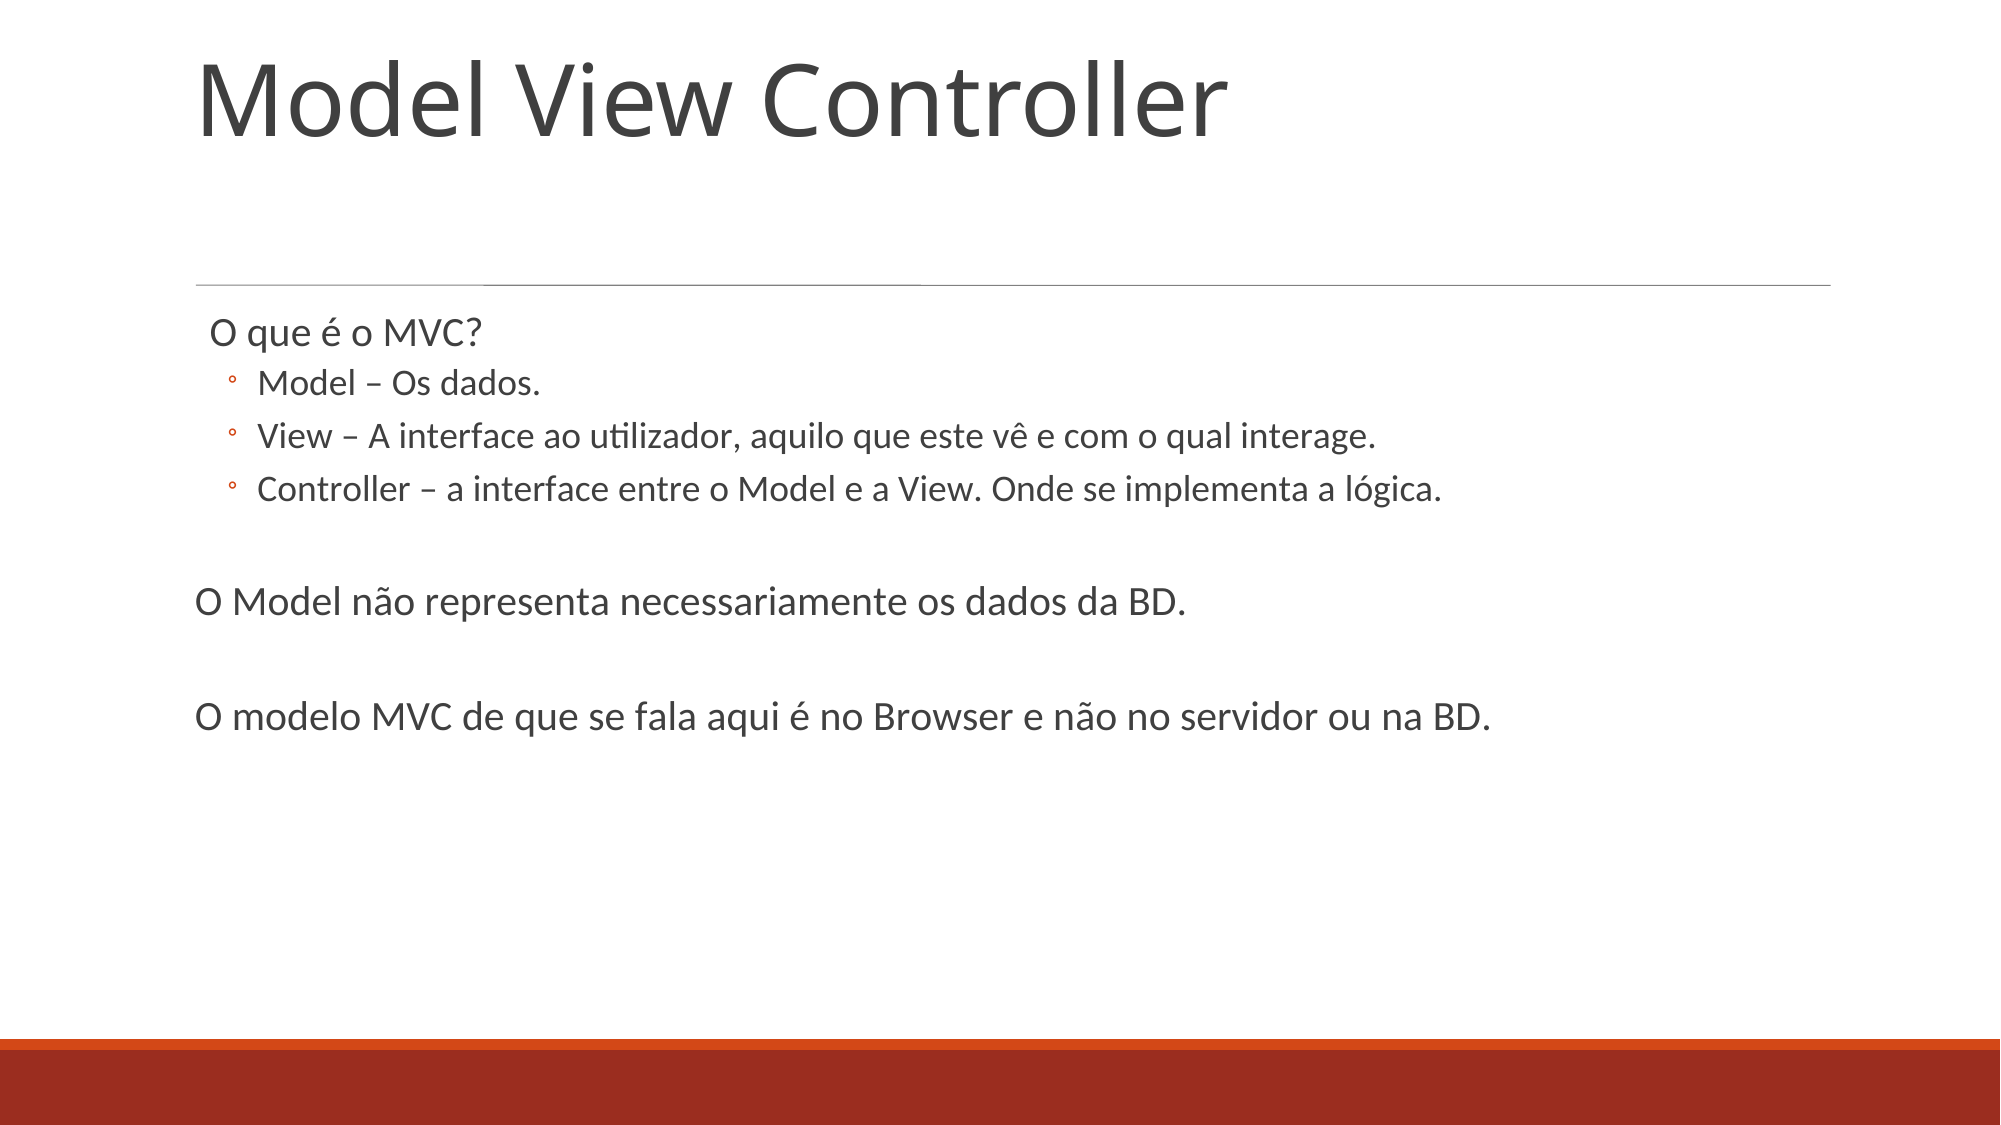

# Model View Controller
O que é o MVC?
Model – Os dados.
View – A interface ao utilizador, aquilo que este vê e com o qual interage.
Controller – a interface entre o Model e a View. Onde se implementa a lógica.
O Model não representa necessariamente os dados da BD.
O modelo MVC de que se fala aqui é no Browser e não no servidor ou na BD.